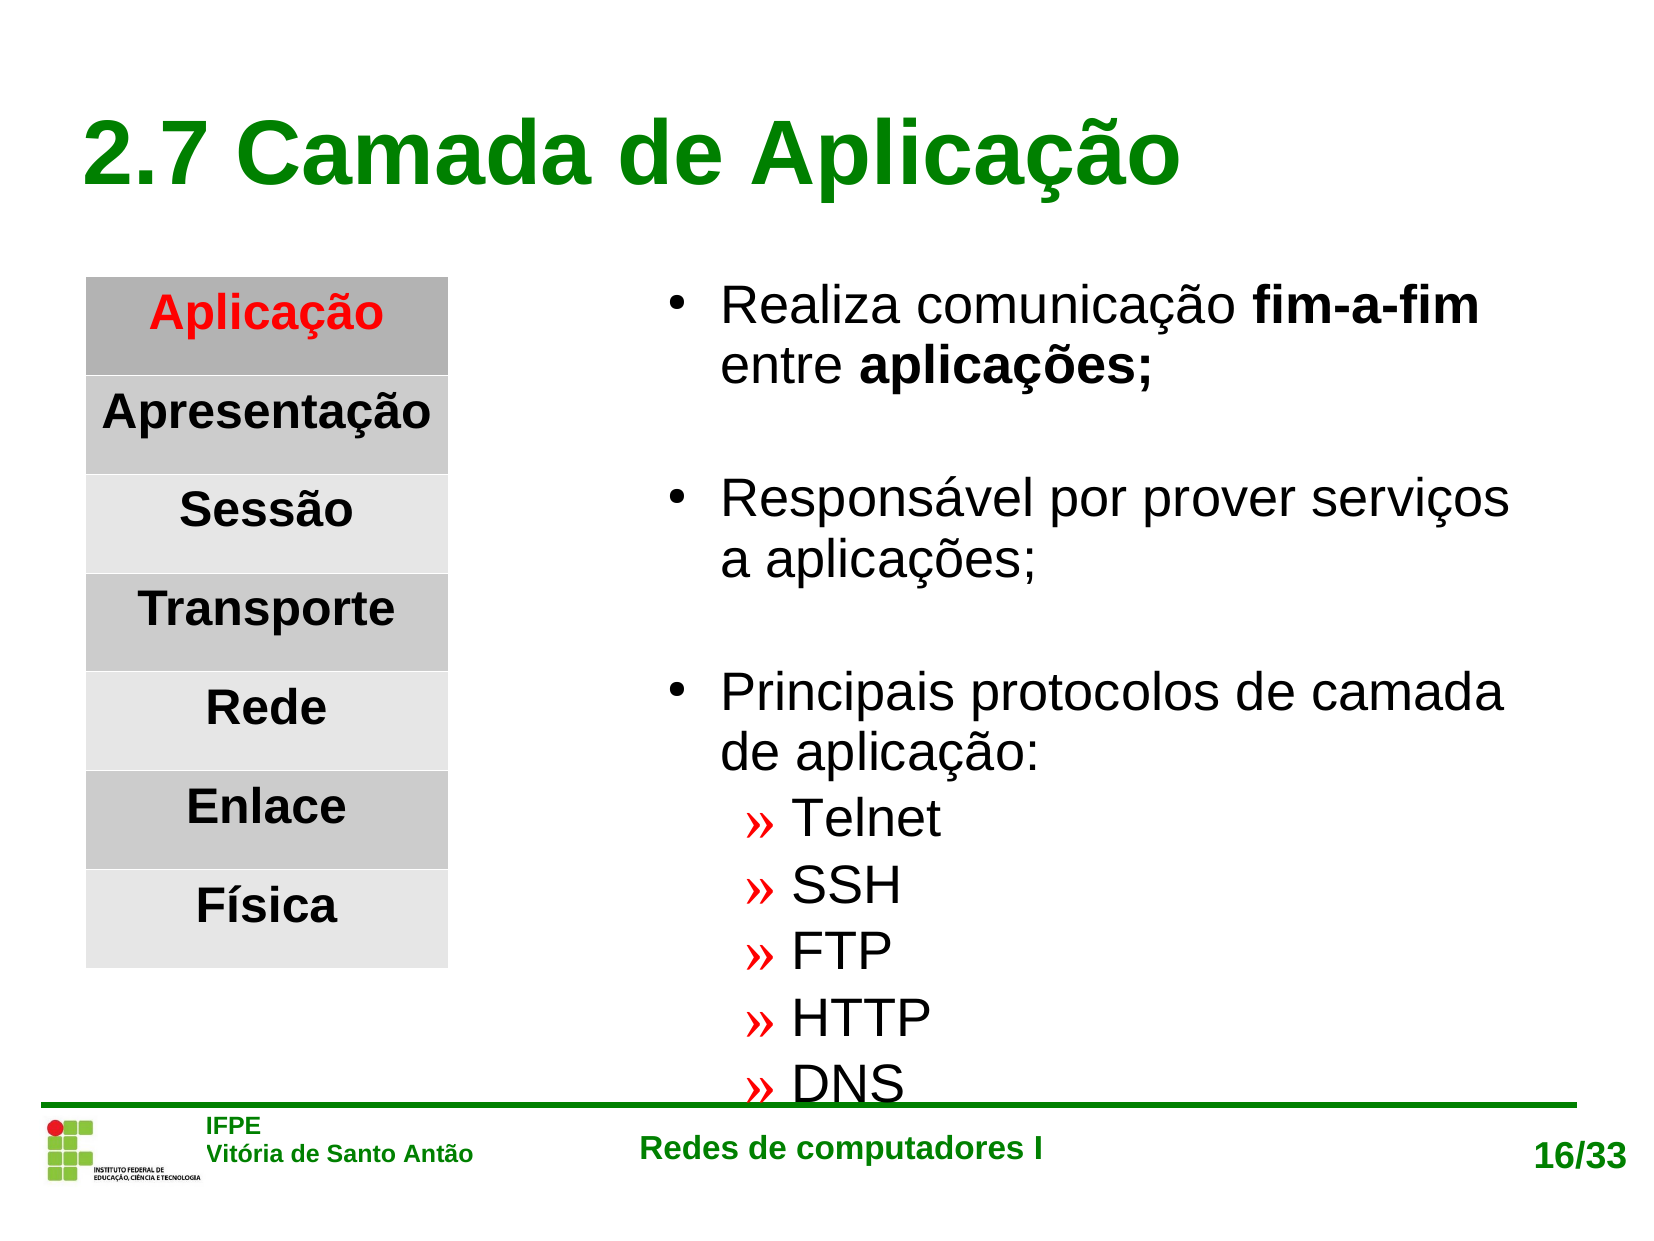

# 2.7 Camada de Aplicação
Realiza comunicação fim-a-fim entre aplicações;
Responsável por prover serviços a aplicações;
Principais protocolos de camada de aplicação:
Telnet
SSH
FTP
HTTP
DNS
| Aplicação |
| --- |
| Apresentação |
| Sessão |
| Transporte |
| Rede |
| Enlace |
| Física |